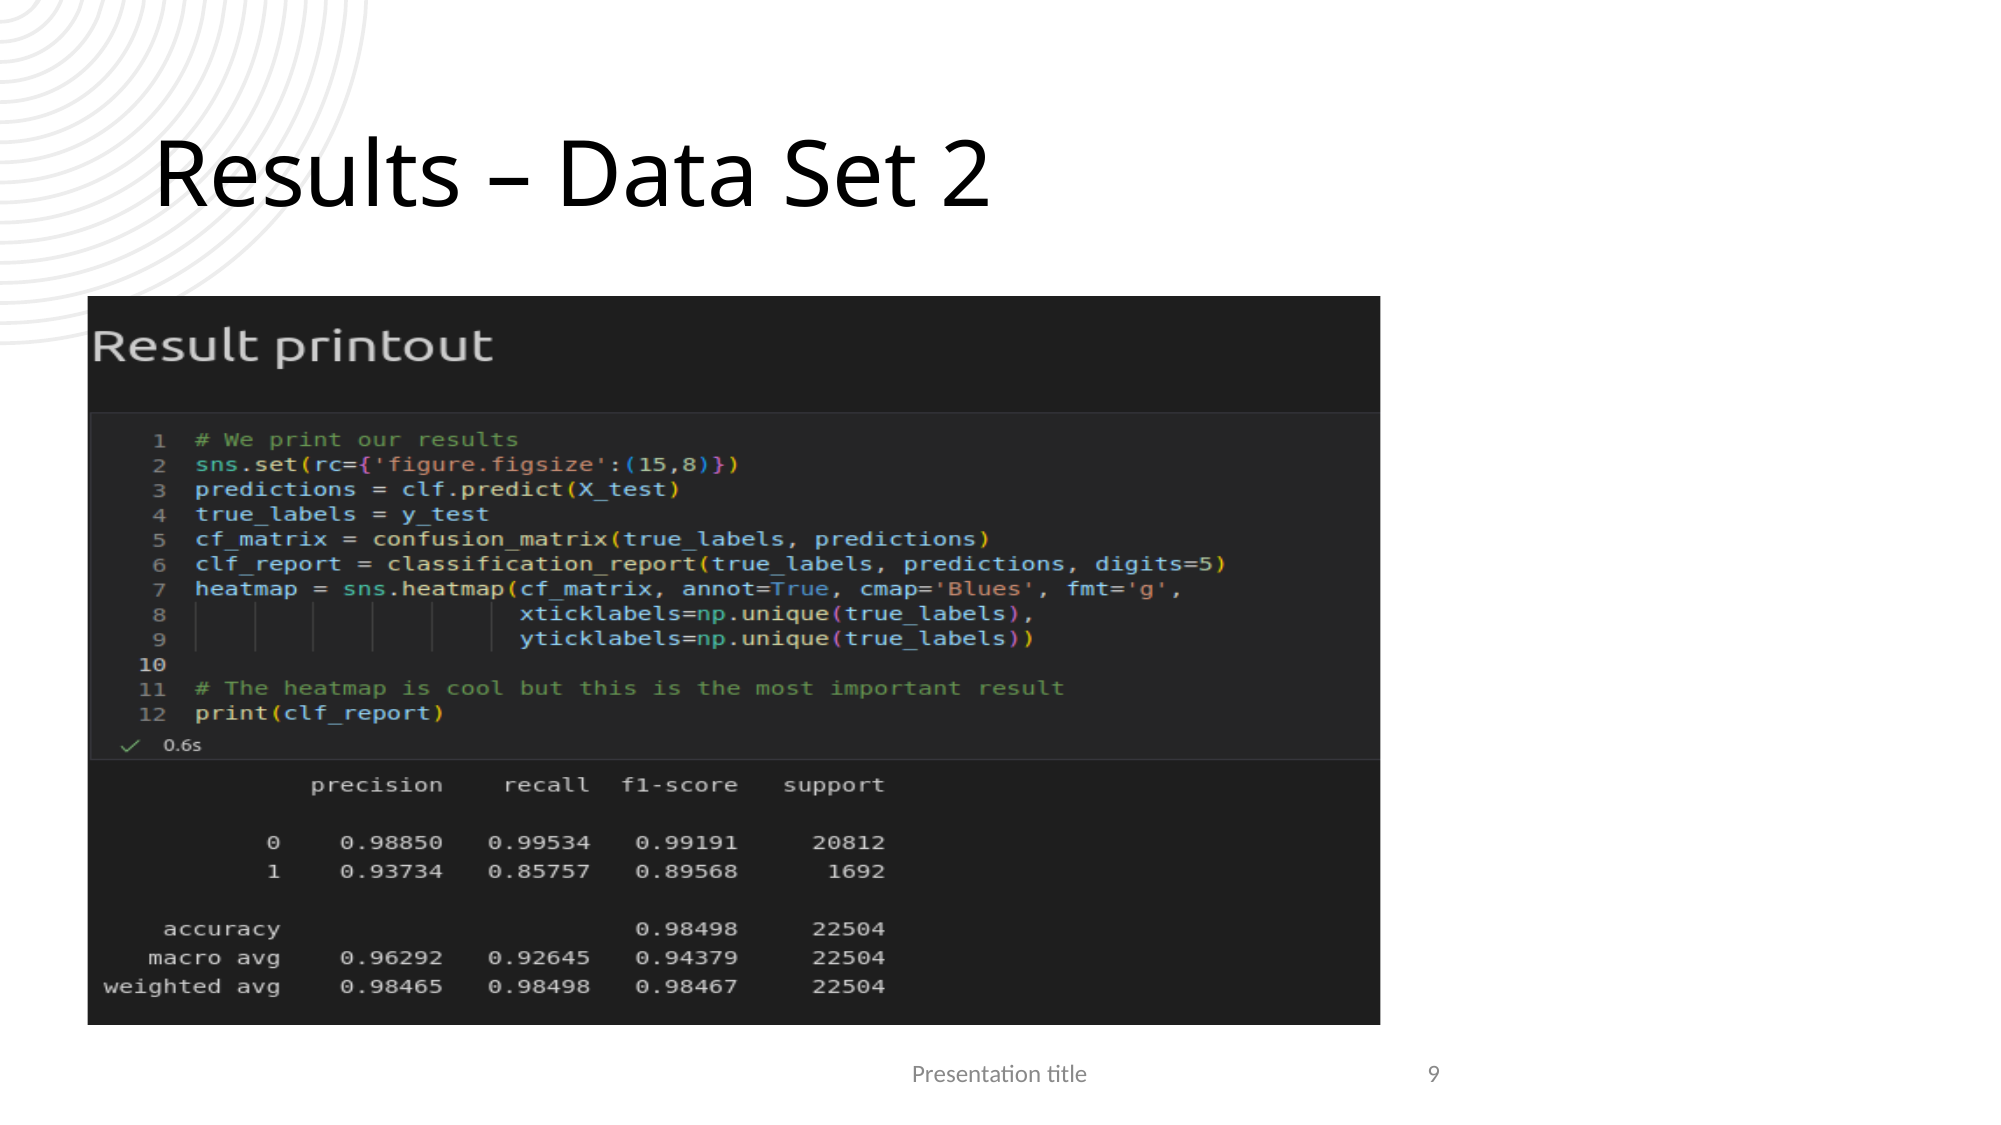

# Results – Data Set 2
Presentation title